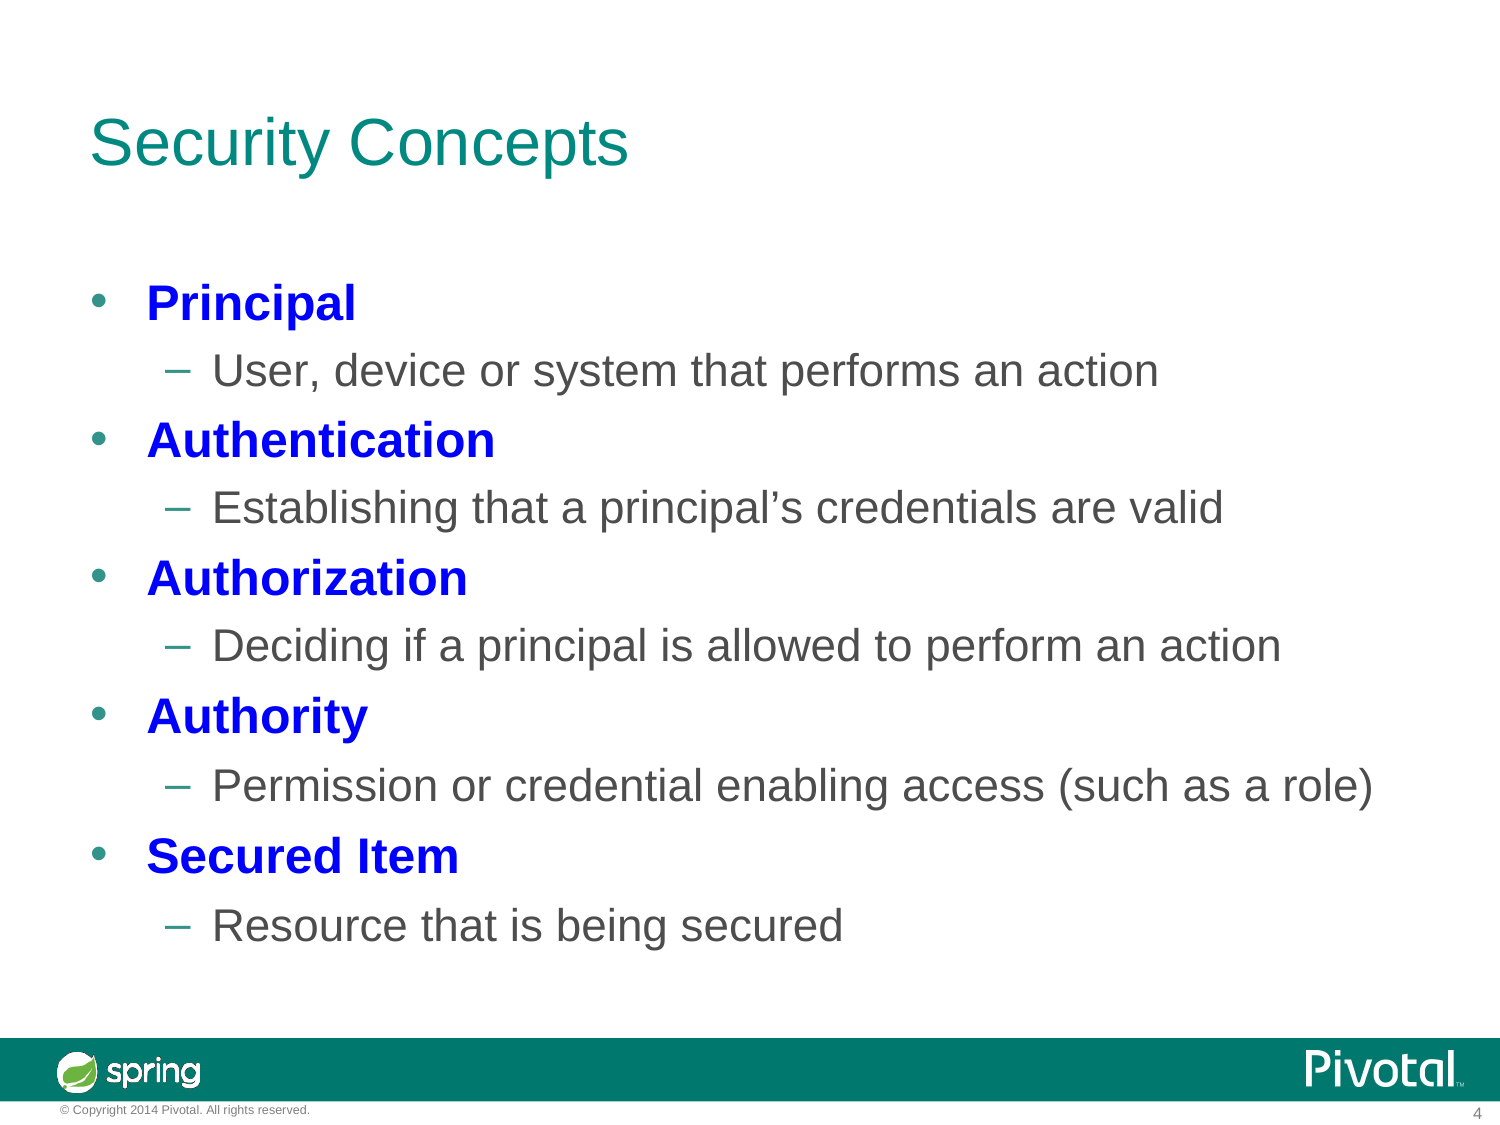

# Security Concepts
Principal
User, device or system that performs an action
Authentication
Establishing that a principal’s credentials are valid
Authorization
Deciding if a principal is allowed to perform an action
Authority
Permission or credential enabling access (such as a role)
Secured Item
Resource that is being secured